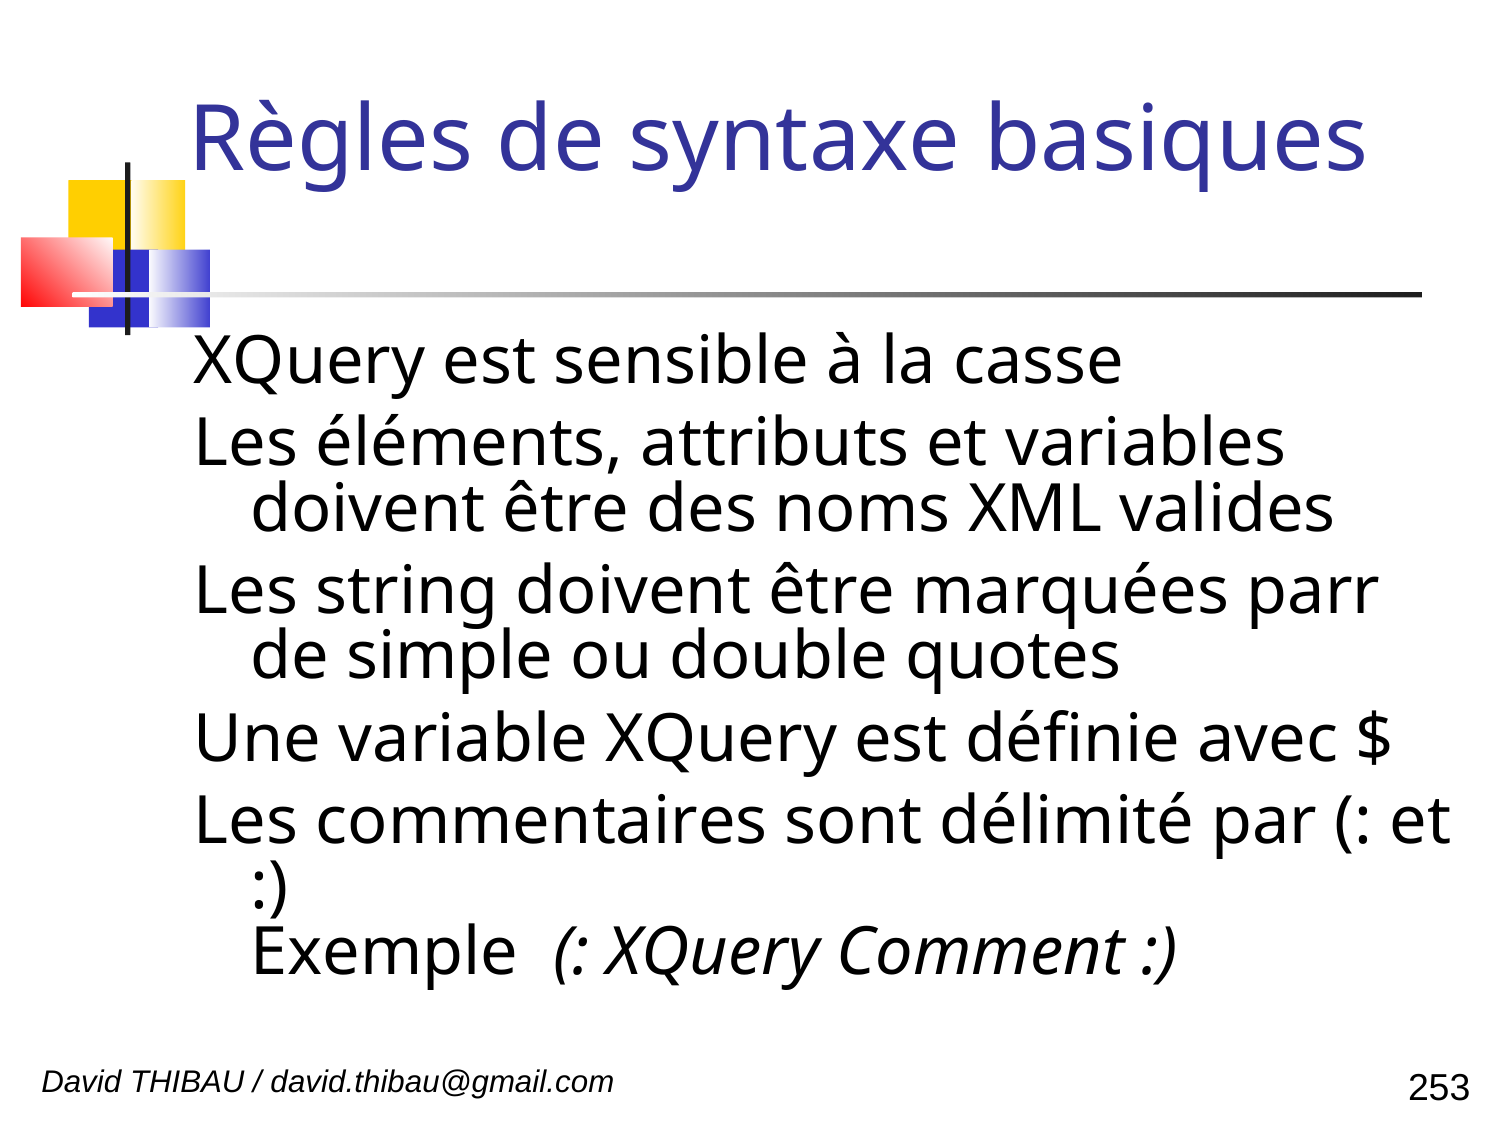

# Règles de syntaxe basiques
XQuery est sensible à la casse
Les éléments, attributs et variables doivent être des noms XML valides
Les string doivent être marquées parr de simple ou double quotes
Une variable XQuery est définie avec $
Les commentaires sont délimité par (: et :)
Exemple (: XQuery Comment :)